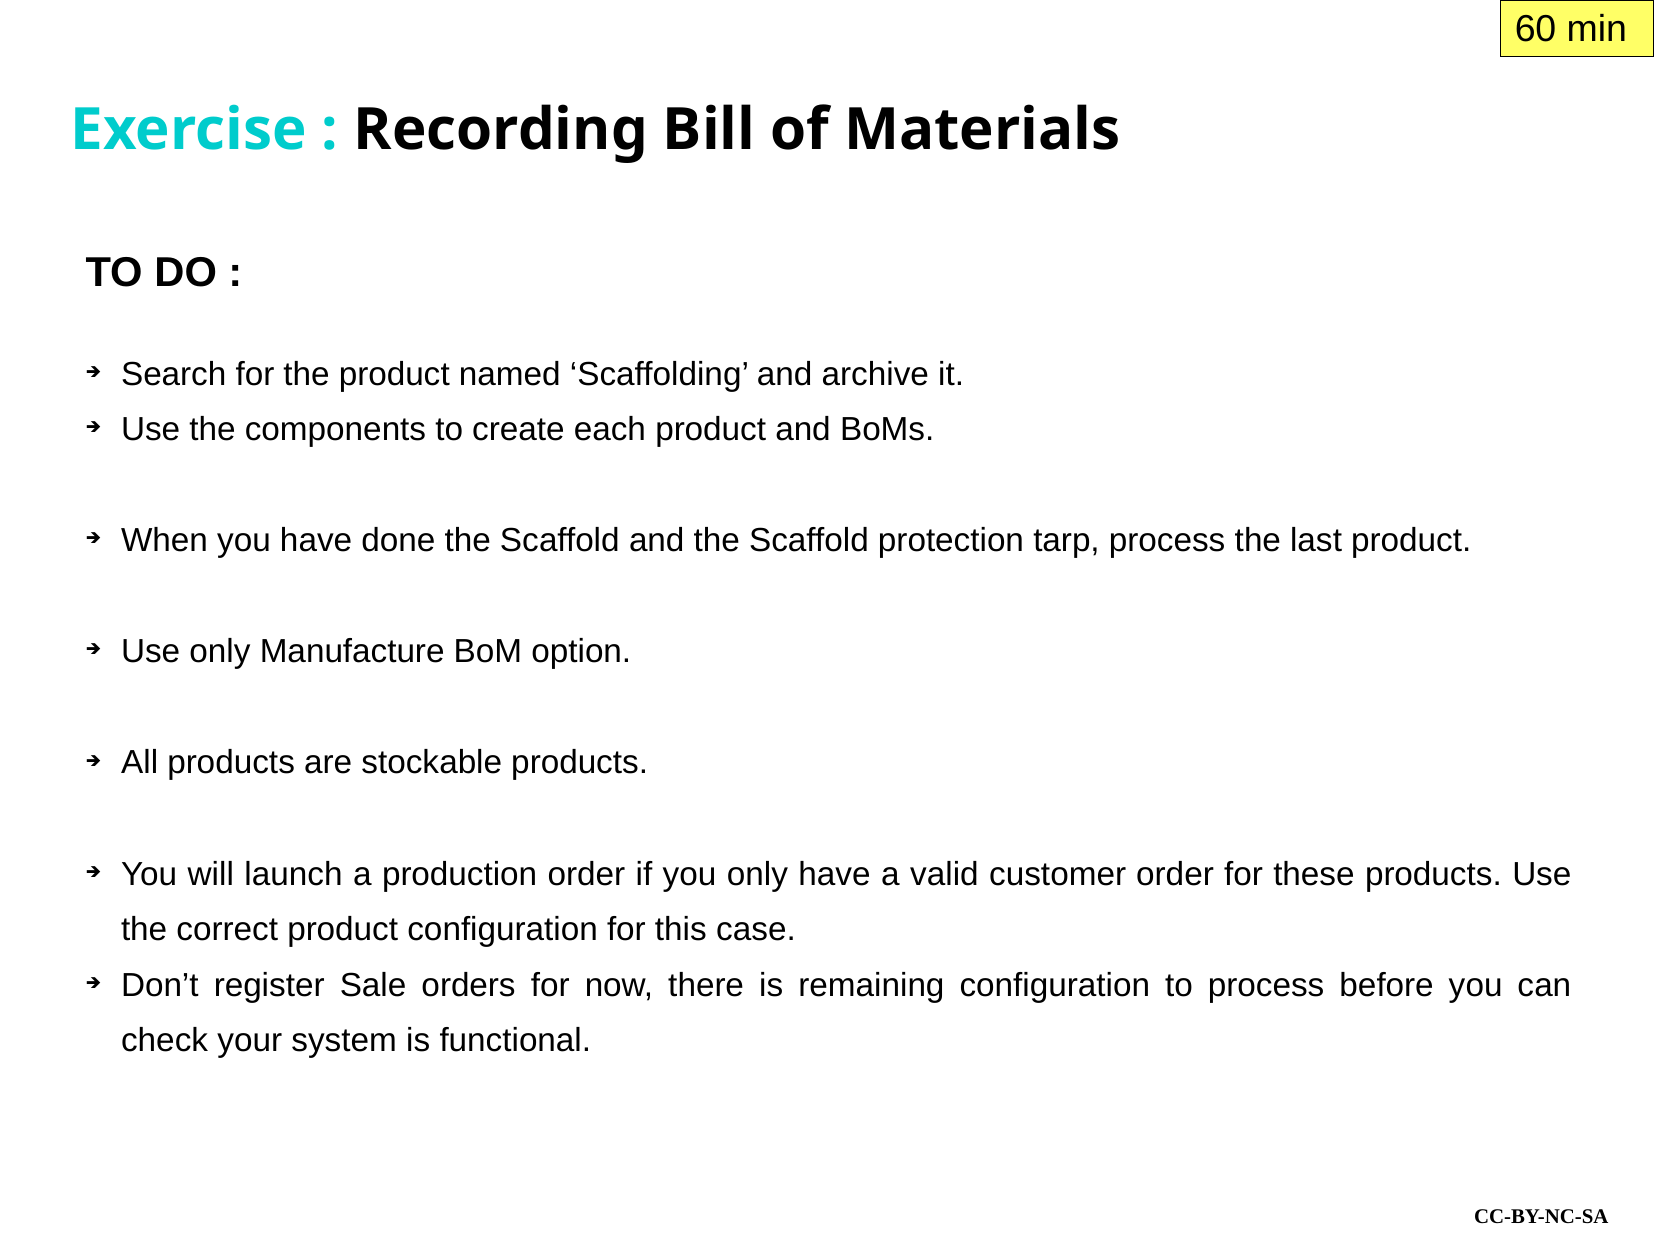

60 min
# Exercise : Recording Bill of Materials
TO DO :
Search for the product named ‘Scaffolding’ and archive it.
Use the components to create each product and BoMs.
When you have done the Scaffold and the Scaffold protection tarp, process the last product.
Use only Manufacture BoM option.
All products are stockable products.
You will launch a production order if you only have a valid customer order for these products. Use the correct product configuration for this case.
Don’t register Sale orders for now, there is remaining configuration to process before you can check your system is functional.